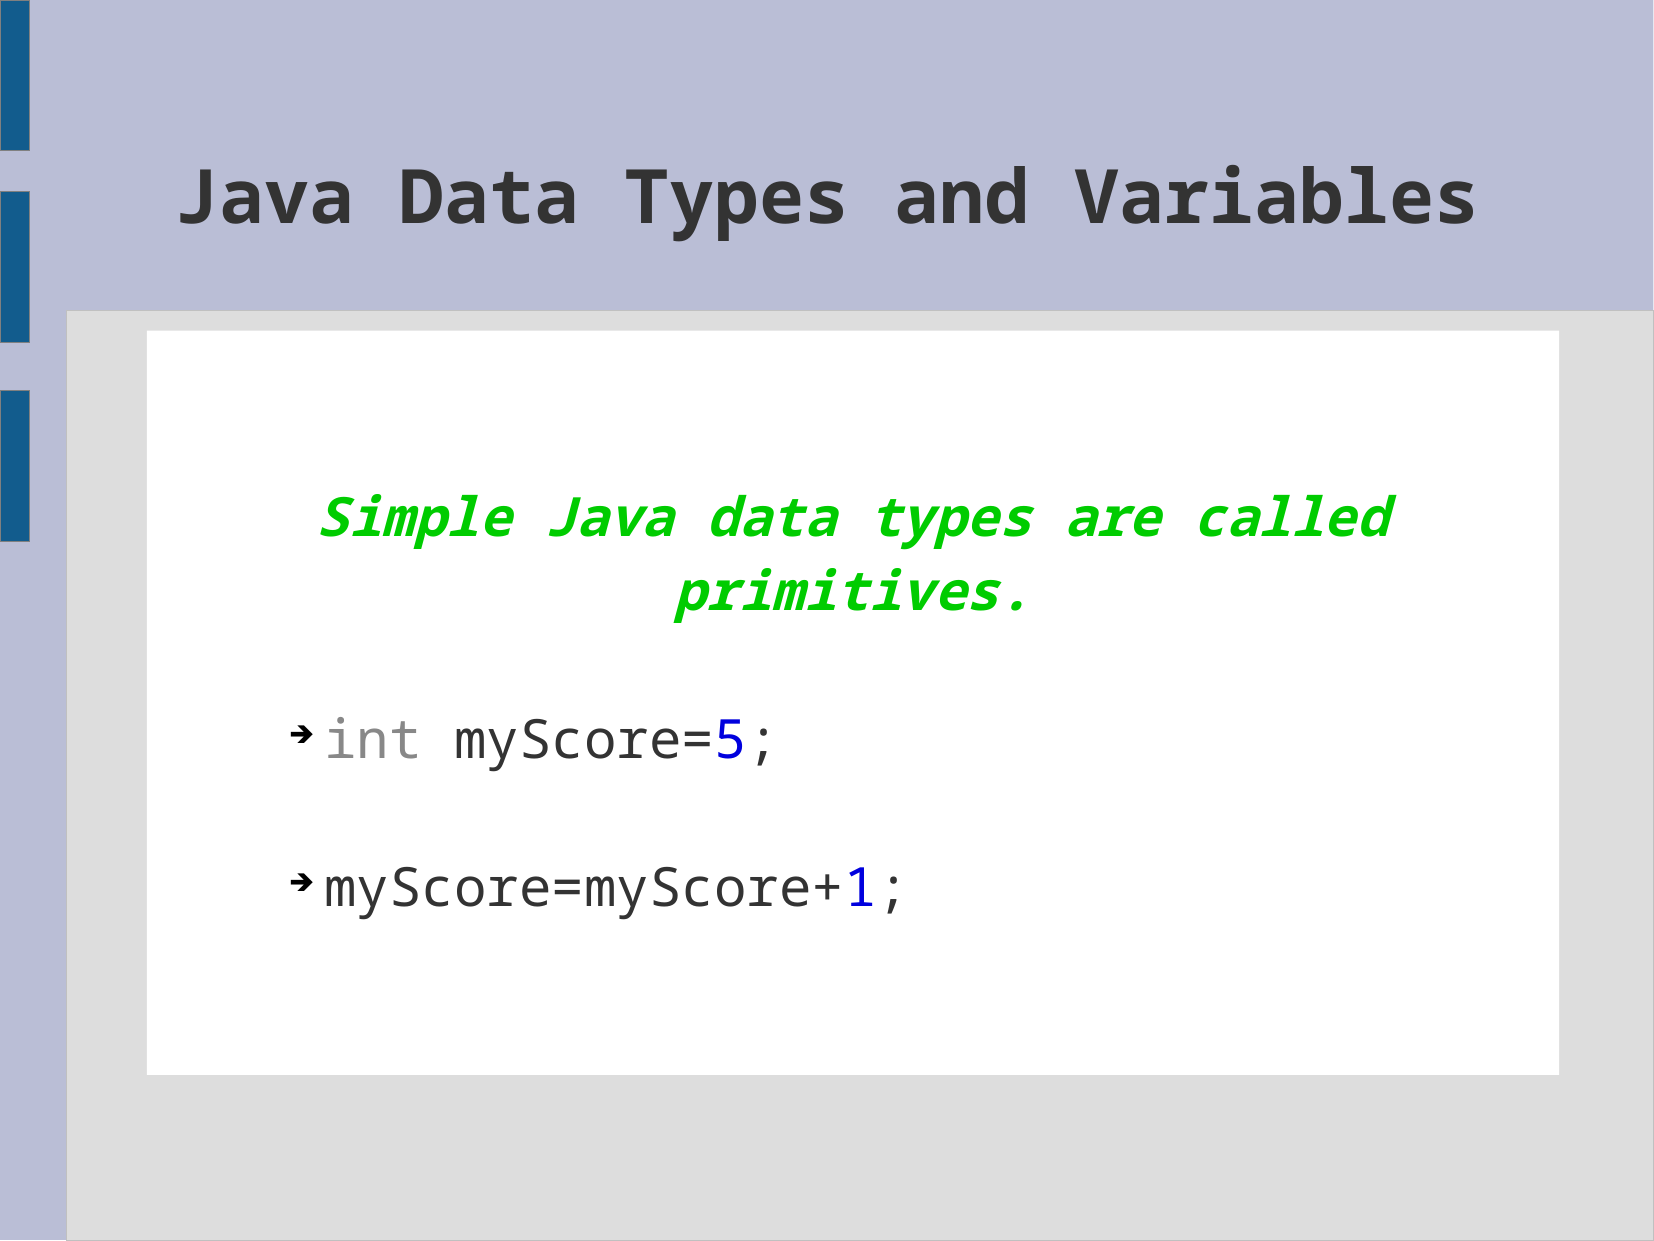

# Java Data Types and Variables
Simple Java data types are called primitives.
int myScore=5;
myScore=myScore+1;